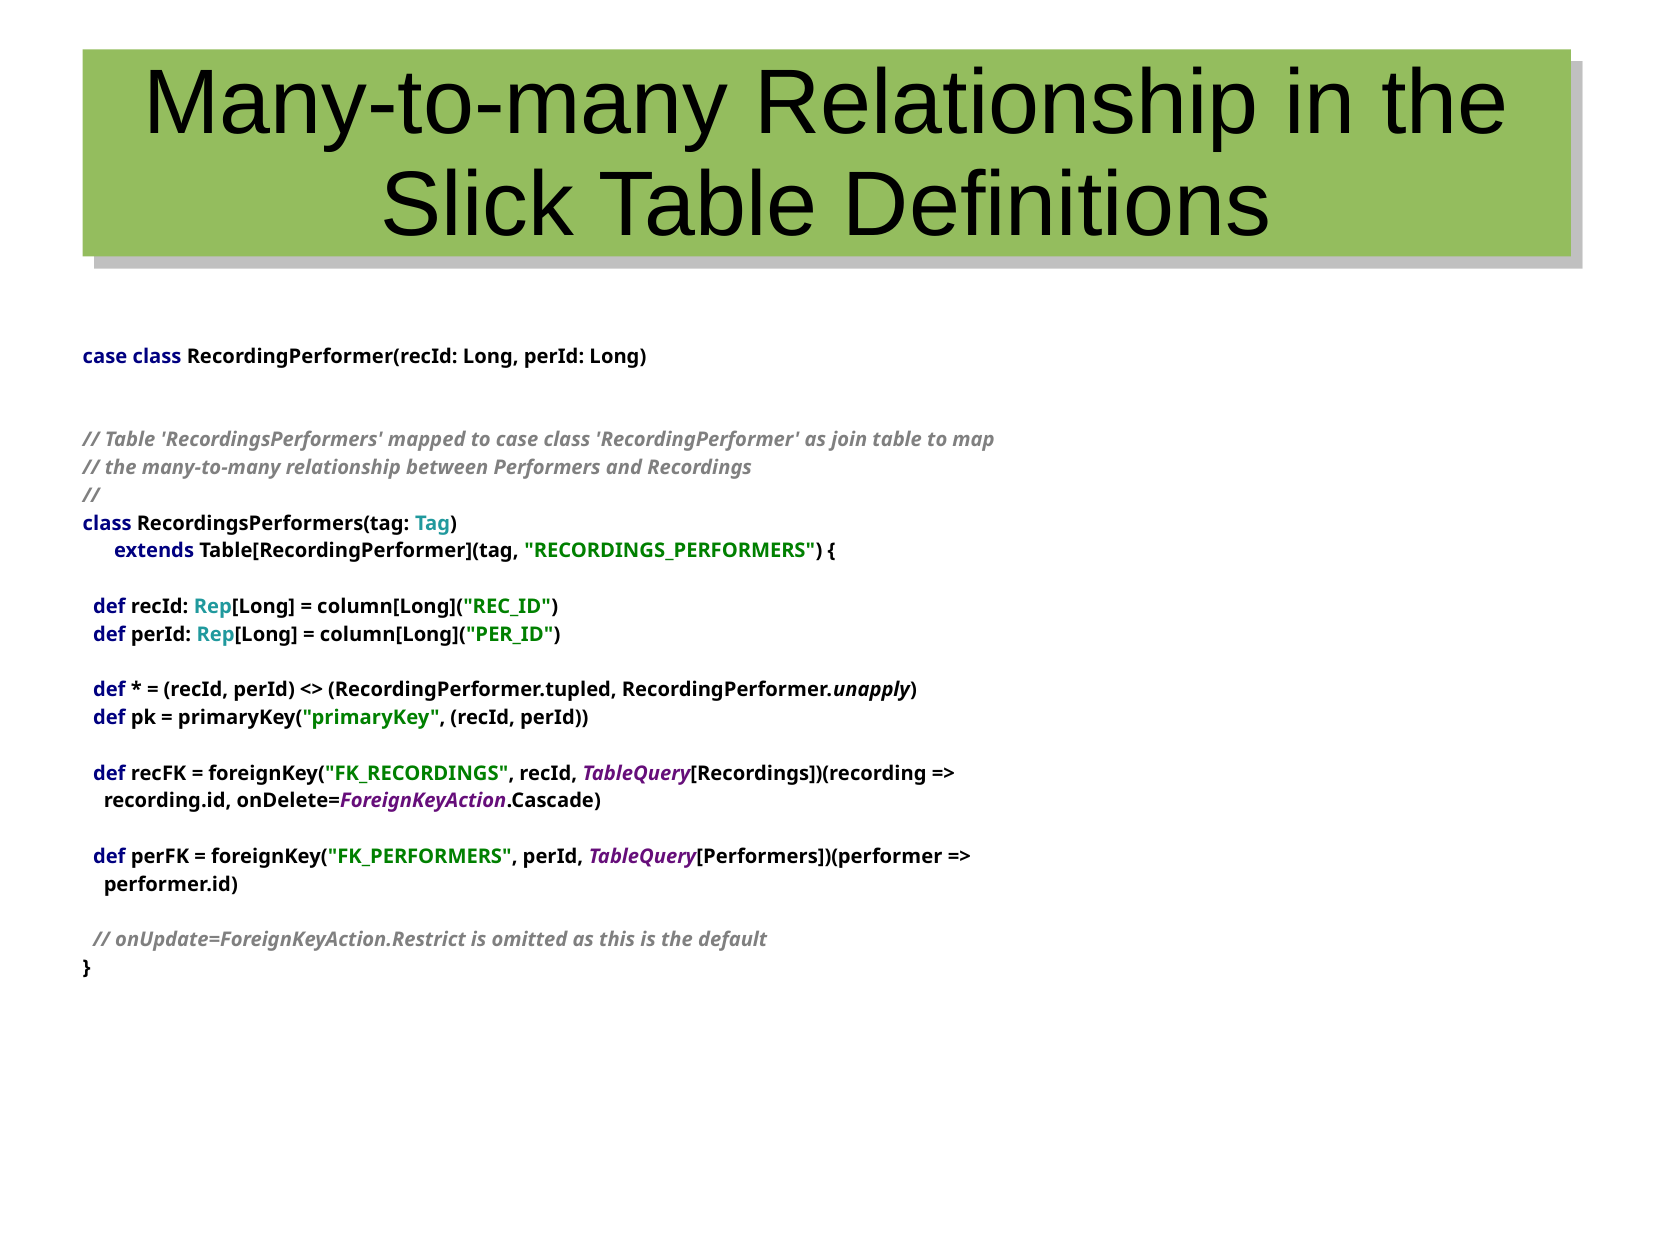

# Many-to-many Relationship in the Slick Table Definitions
case class RecordingPerformer(recId: Long, perId: Long)
// Table 'RecordingsPerformers' mapped to case class 'RecordingPerformer' as join table to map
// the many-to-many relationship between Performers and Recordings
//
class RecordingsPerformers(tag: Tag)
 extends Table[RecordingPerformer](tag, "RECORDINGS_PERFORMERS") {
 def recId: Rep[Long] = column[Long]("REC_ID")
 def perId: Rep[Long] = column[Long]("PER_ID")
 def * = (recId, perId) <> (RecordingPerformer.tupled, RecordingPerformer.unapply)
 def pk = primaryKey("primaryKey", (recId, perId))
 def recFK = foreignKey("FK_RECORDINGS", recId, TableQuery[Recordings])(recording =>
 recording.id, onDelete=ForeignKeyAction.Cascade)
 def perFK = foreignKey("FK_PERFORMERS", perId, TableQuery[Performers])(performer =>
 performer.id)
 // onUpdate=ForeignKeyAction.Restrict is omitted as this is the default
}